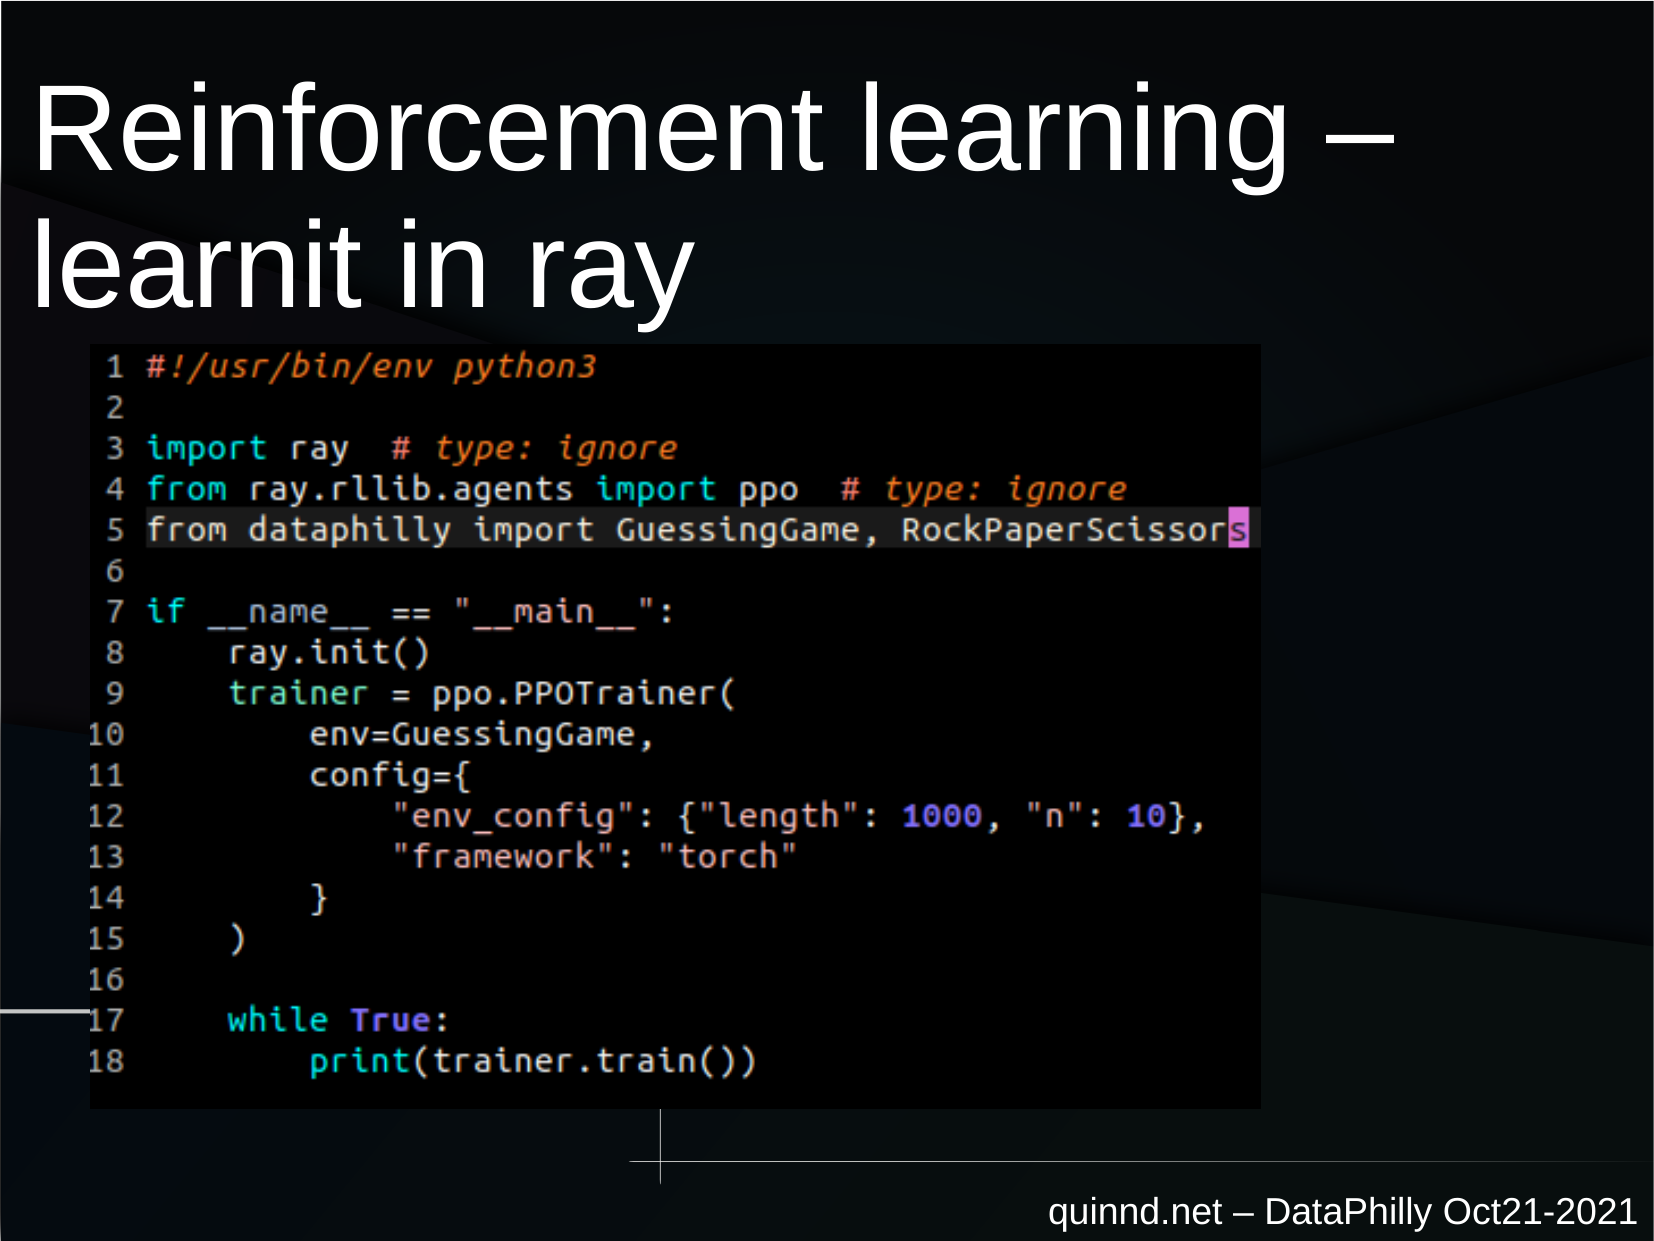

# Reinforcement learning – learnit in ray